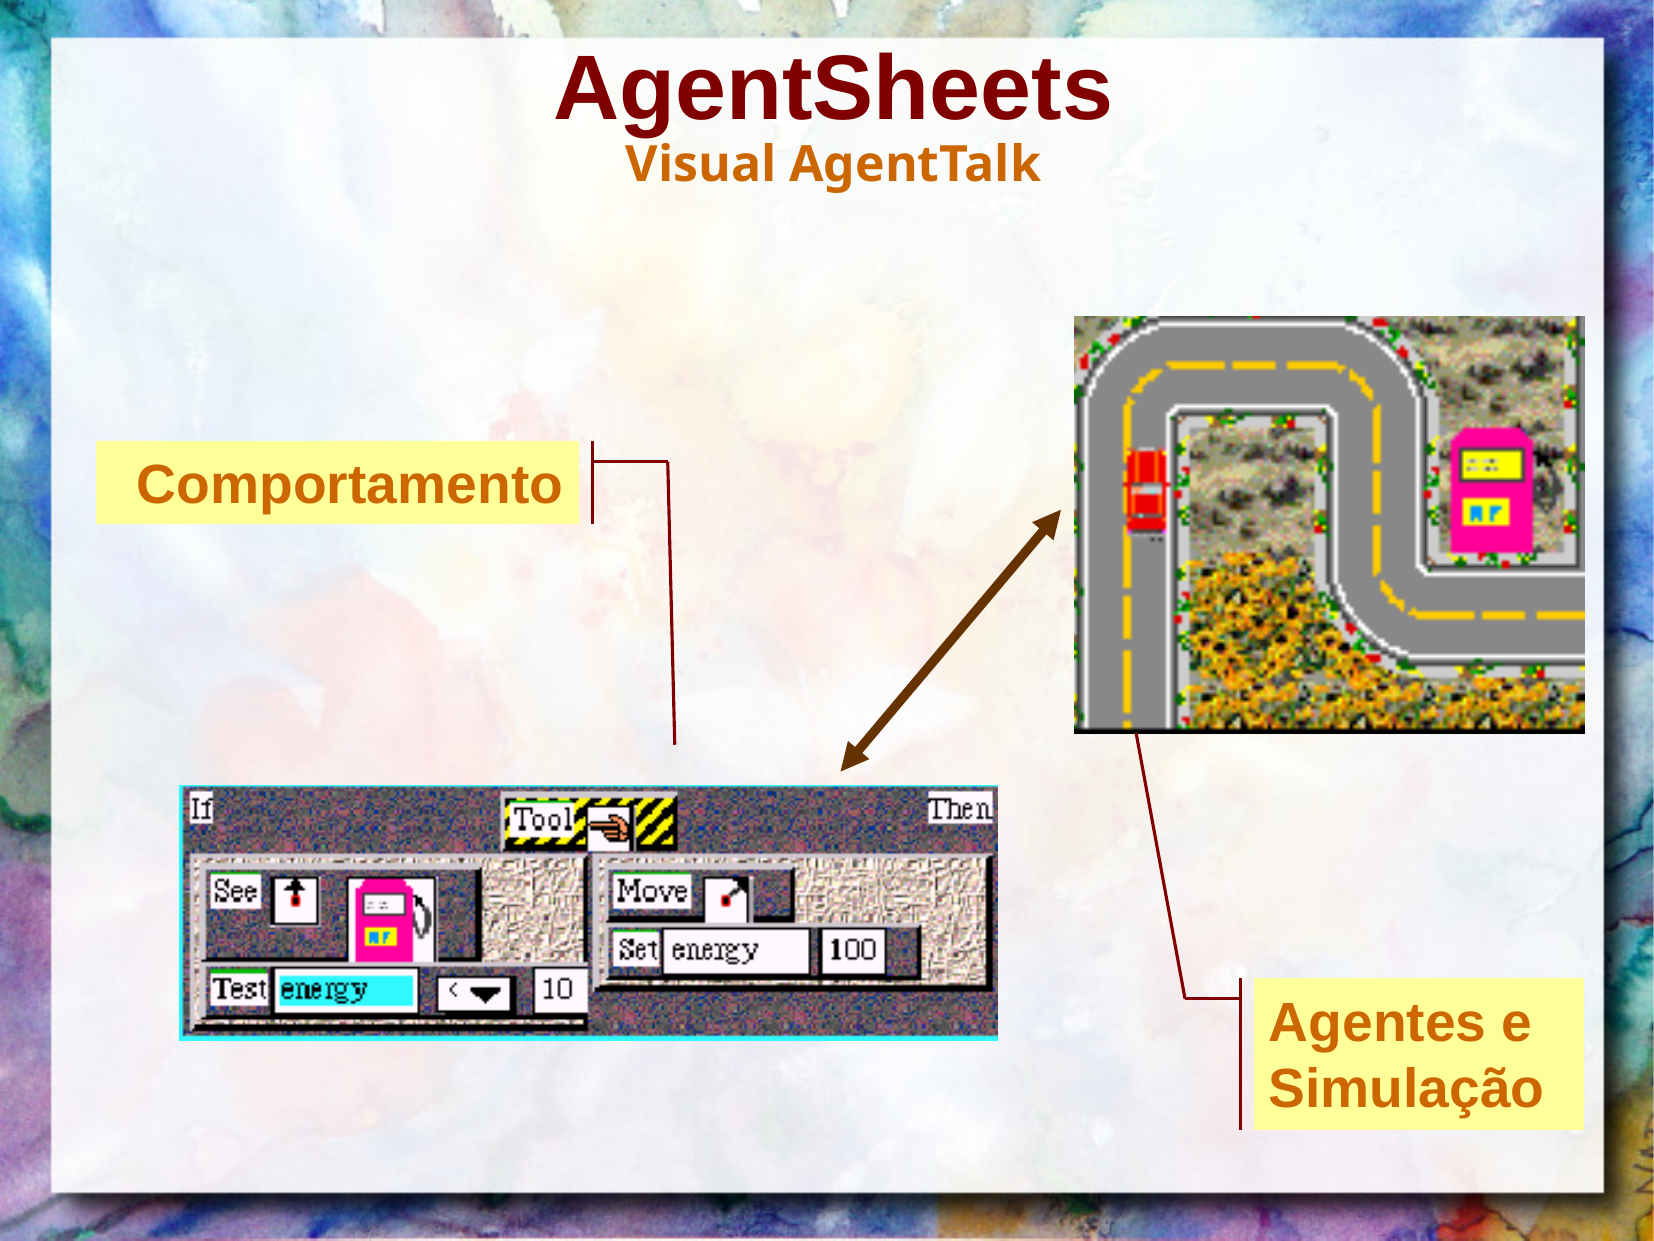

AgentSheets
# Visual AgentTalk
Comportamento
Agentes e Simulação